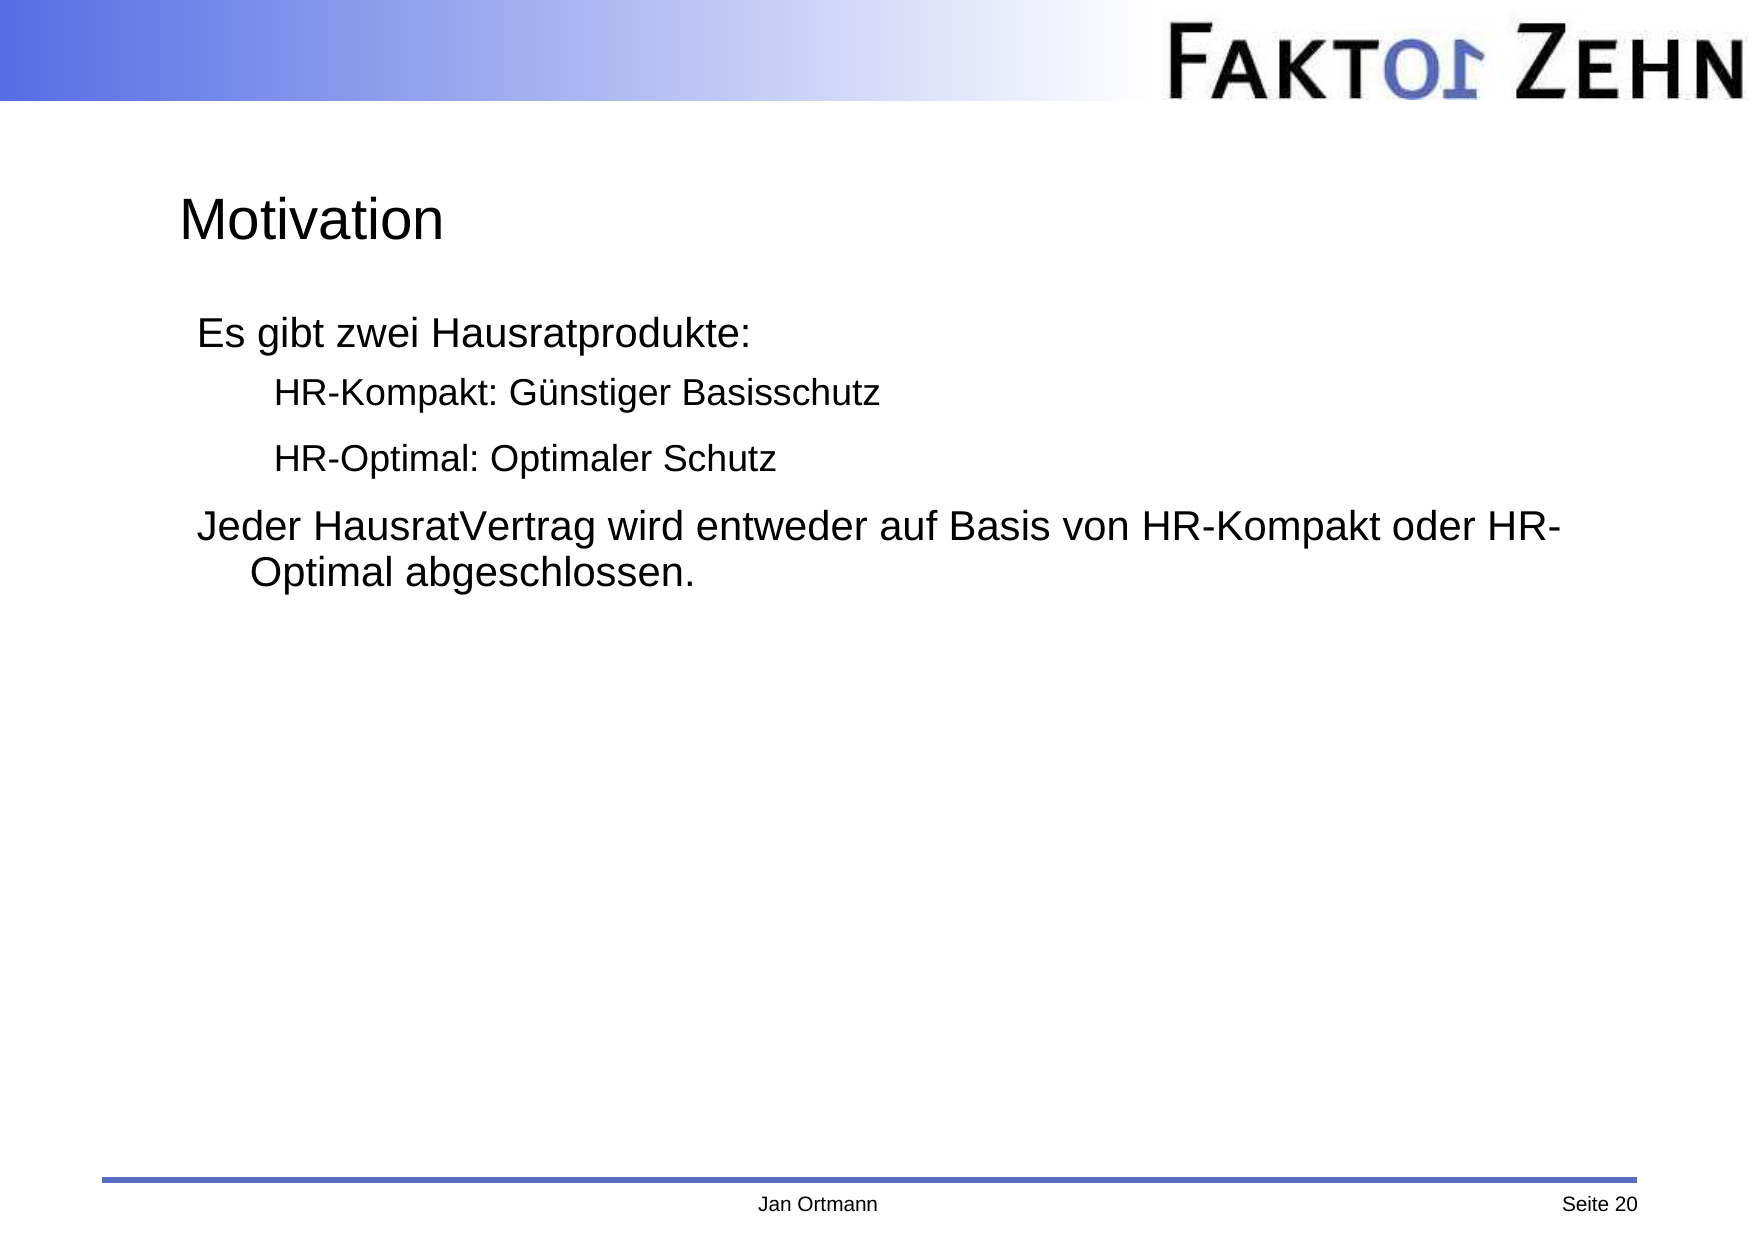

# Motivation
Es gibt zwei Hausratprodukte:
HR-Kompakt: Günstiger Basisschutz
HR-Optimal: Optimaler Schutz
Jeder HausratVertrag wird entweder auf Basis von HR-Kompakt oder HR-Optimal abgeschlossen.